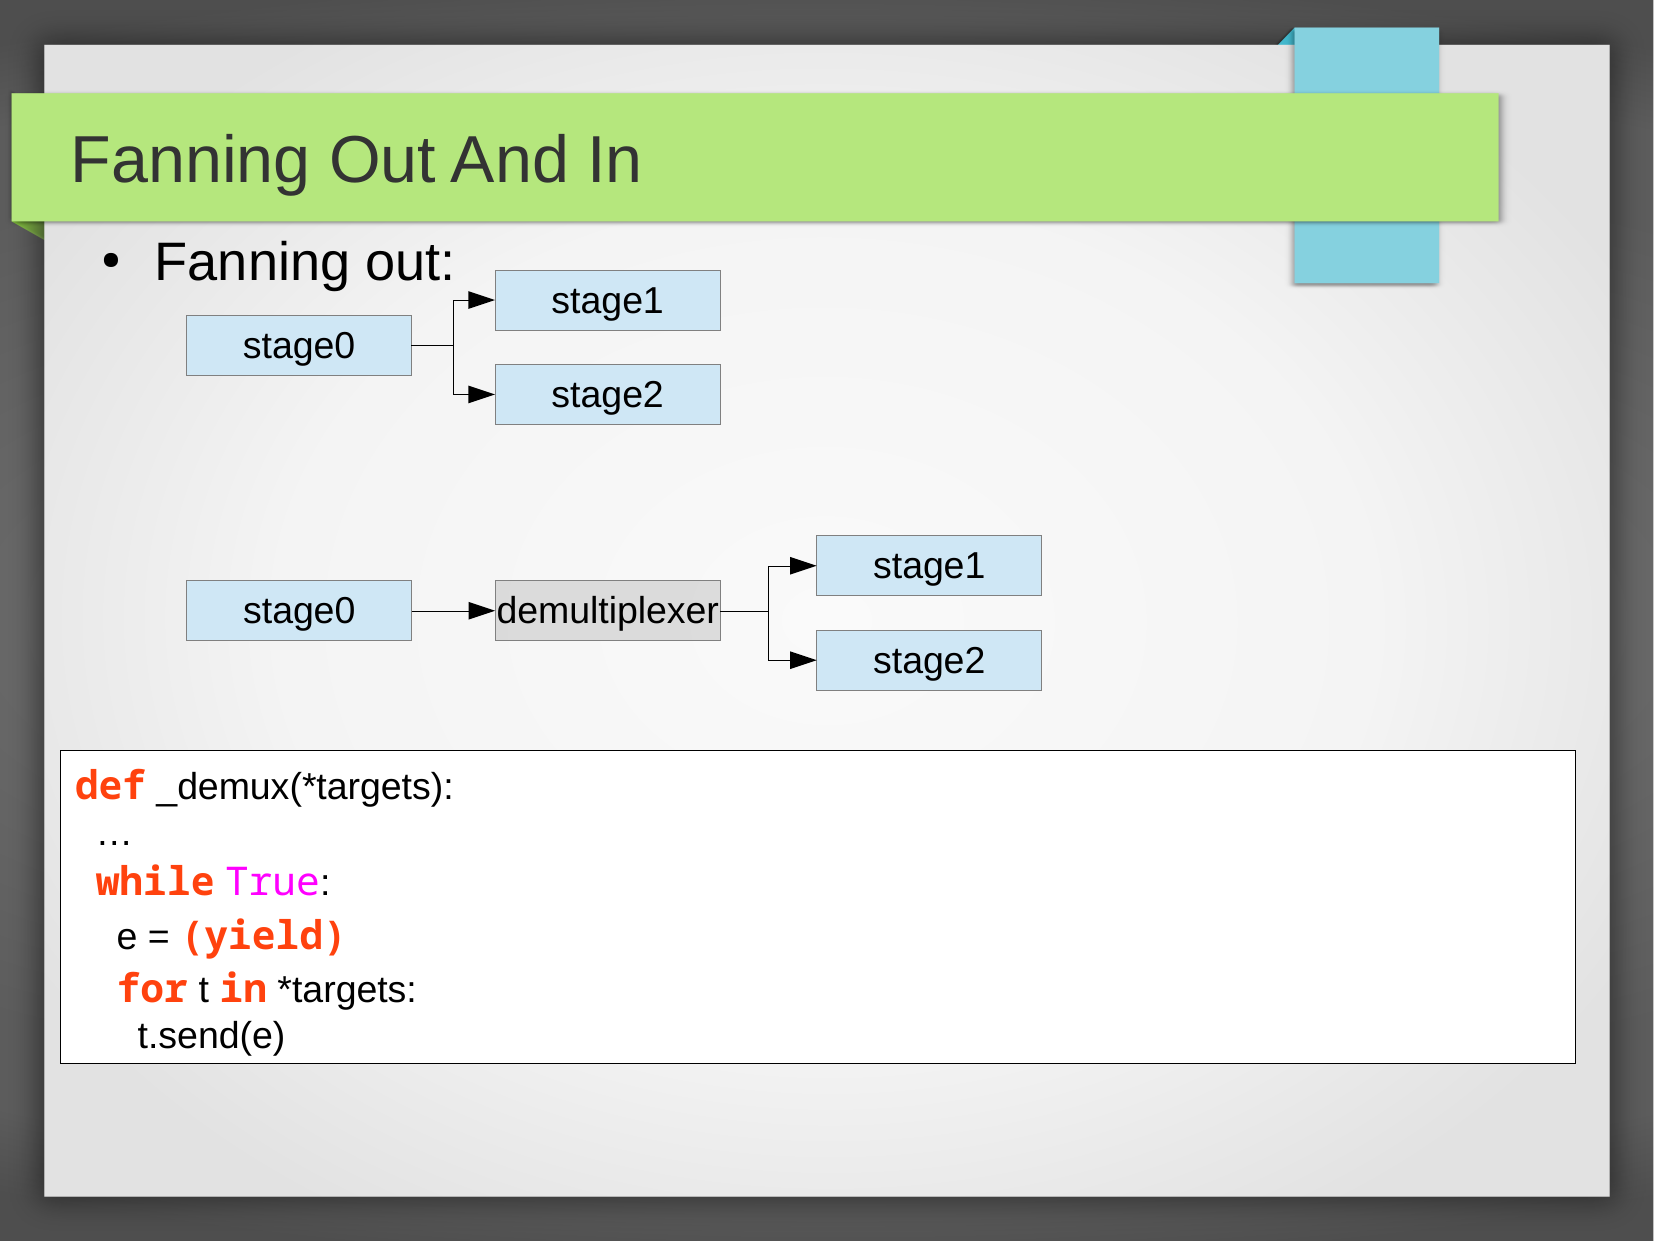

# Fanning Out And In
Fanning out:
stage1
stage0
stage2
stage1
stage0
demultiplexer
stage2
def _demux(*targets):
 …
 while True:
 e = (yield)
 for t in *targets:
 t.send(e)